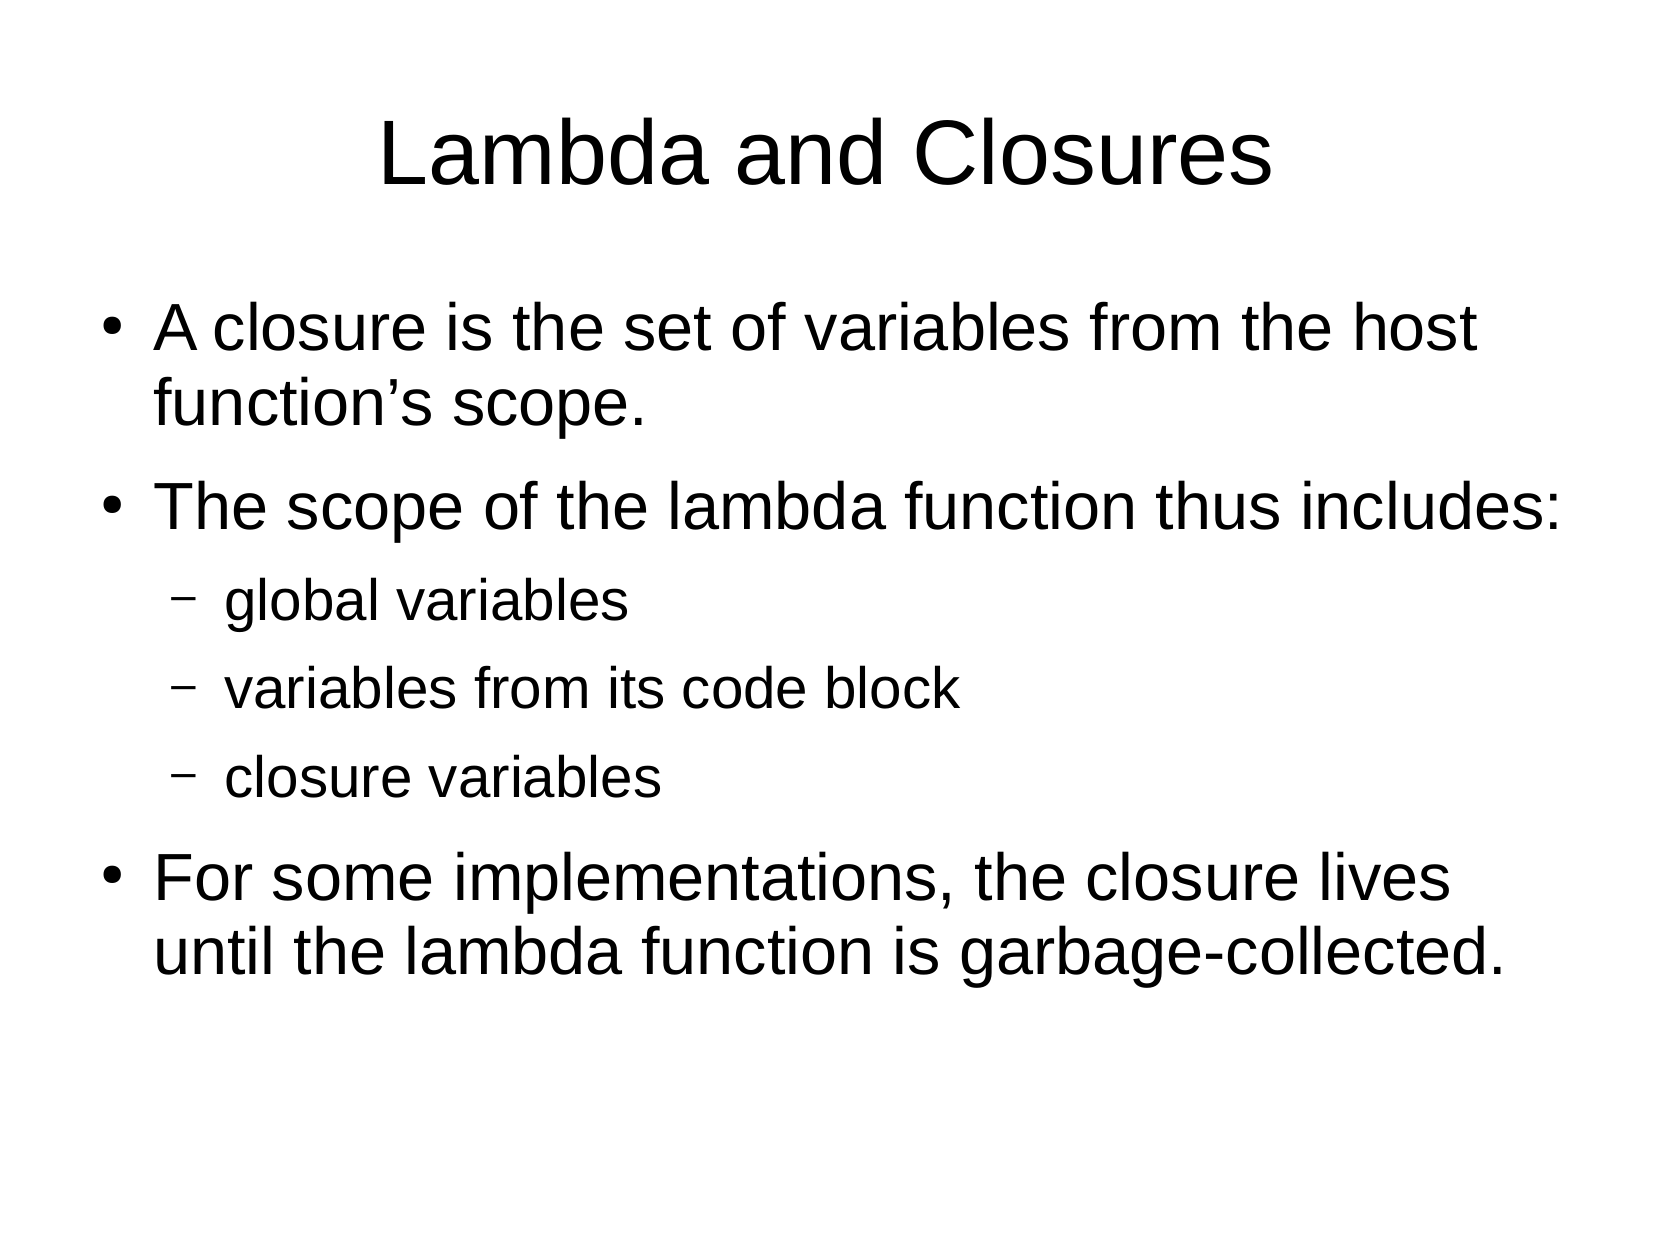

# Lambda and Closures
A closure is the set of variables from the host function’s scope.
The scope of the lambda function thus includes:
global variables
variables from its code block
closure variables
For some implementations, the closure lives until the lambda function is garbage-collected.